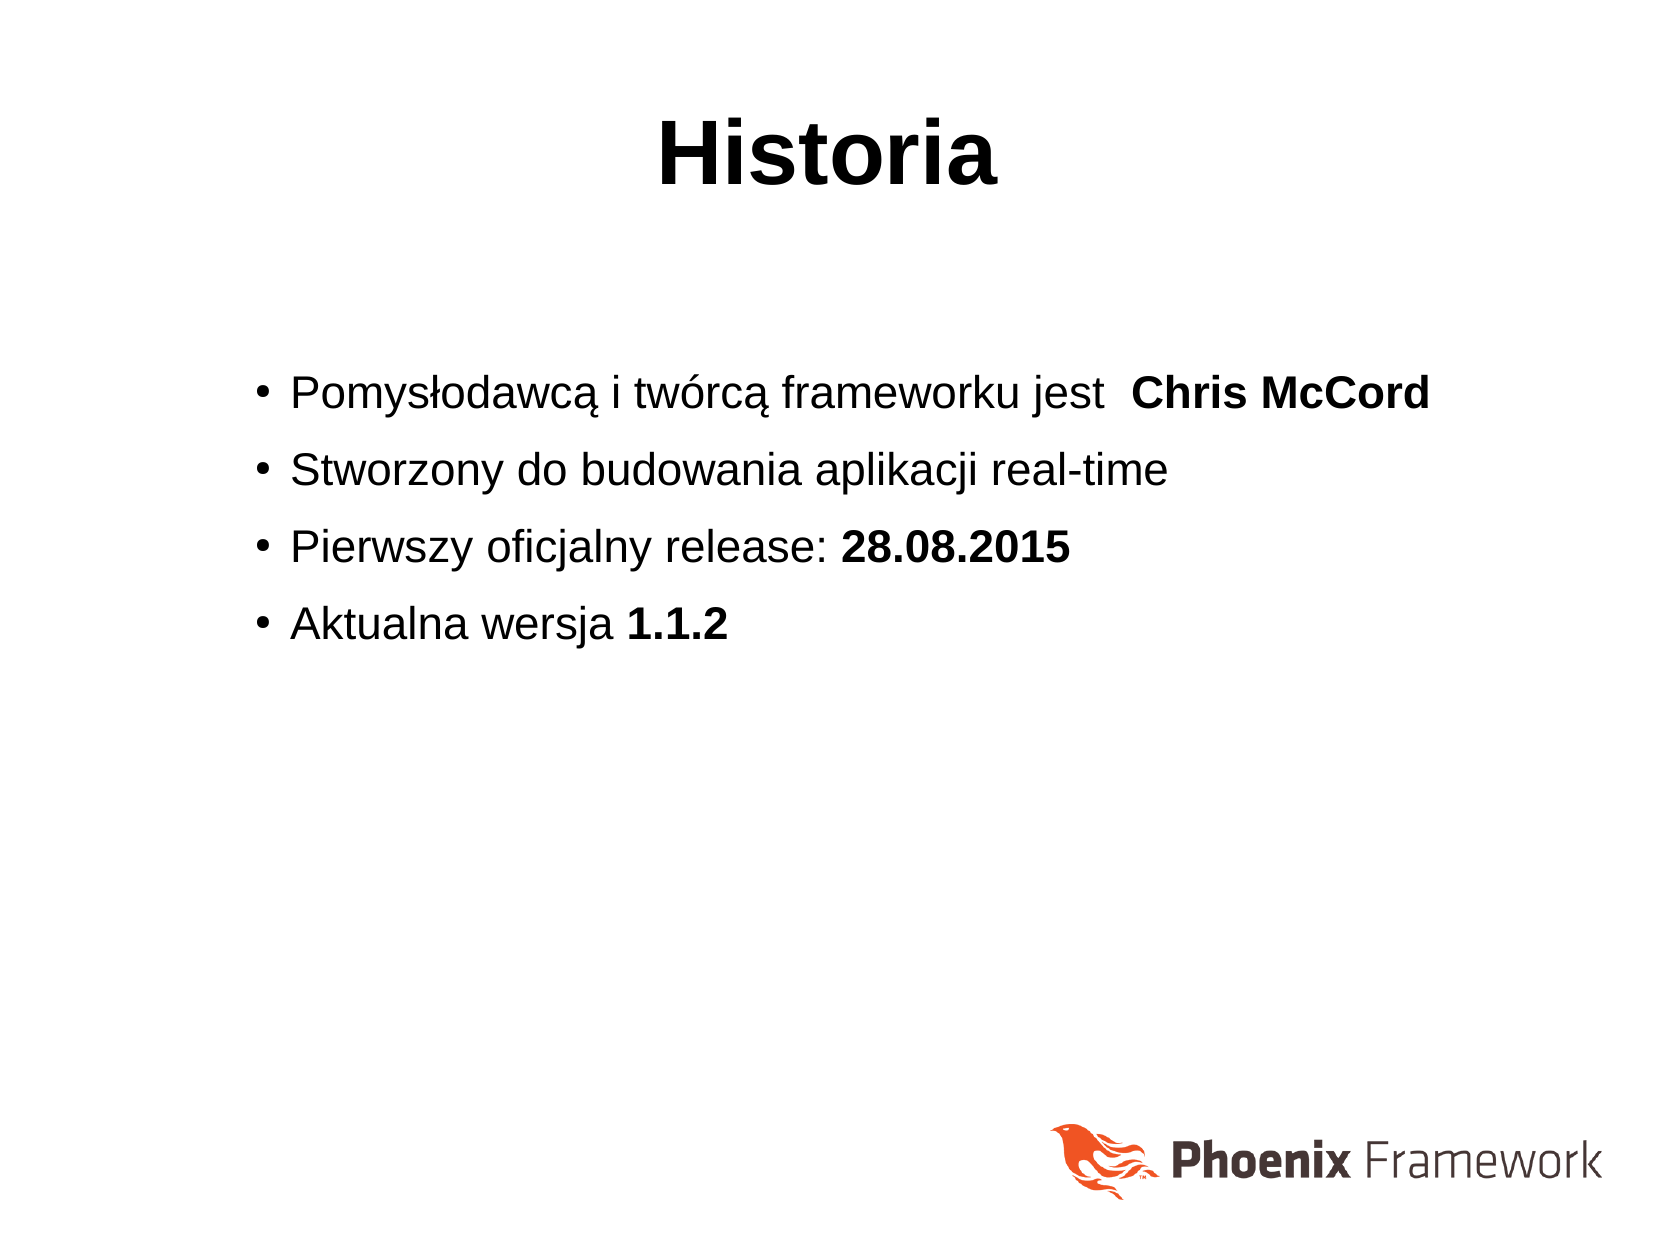

# Historia
Pomysłodawcą i twórcą frameworku jest Chris McCord
Stworzony do budowania aplikacji real-time
Pierwszy oficjalny release: 28.08.2015
Aktualna wersja 1.1.2